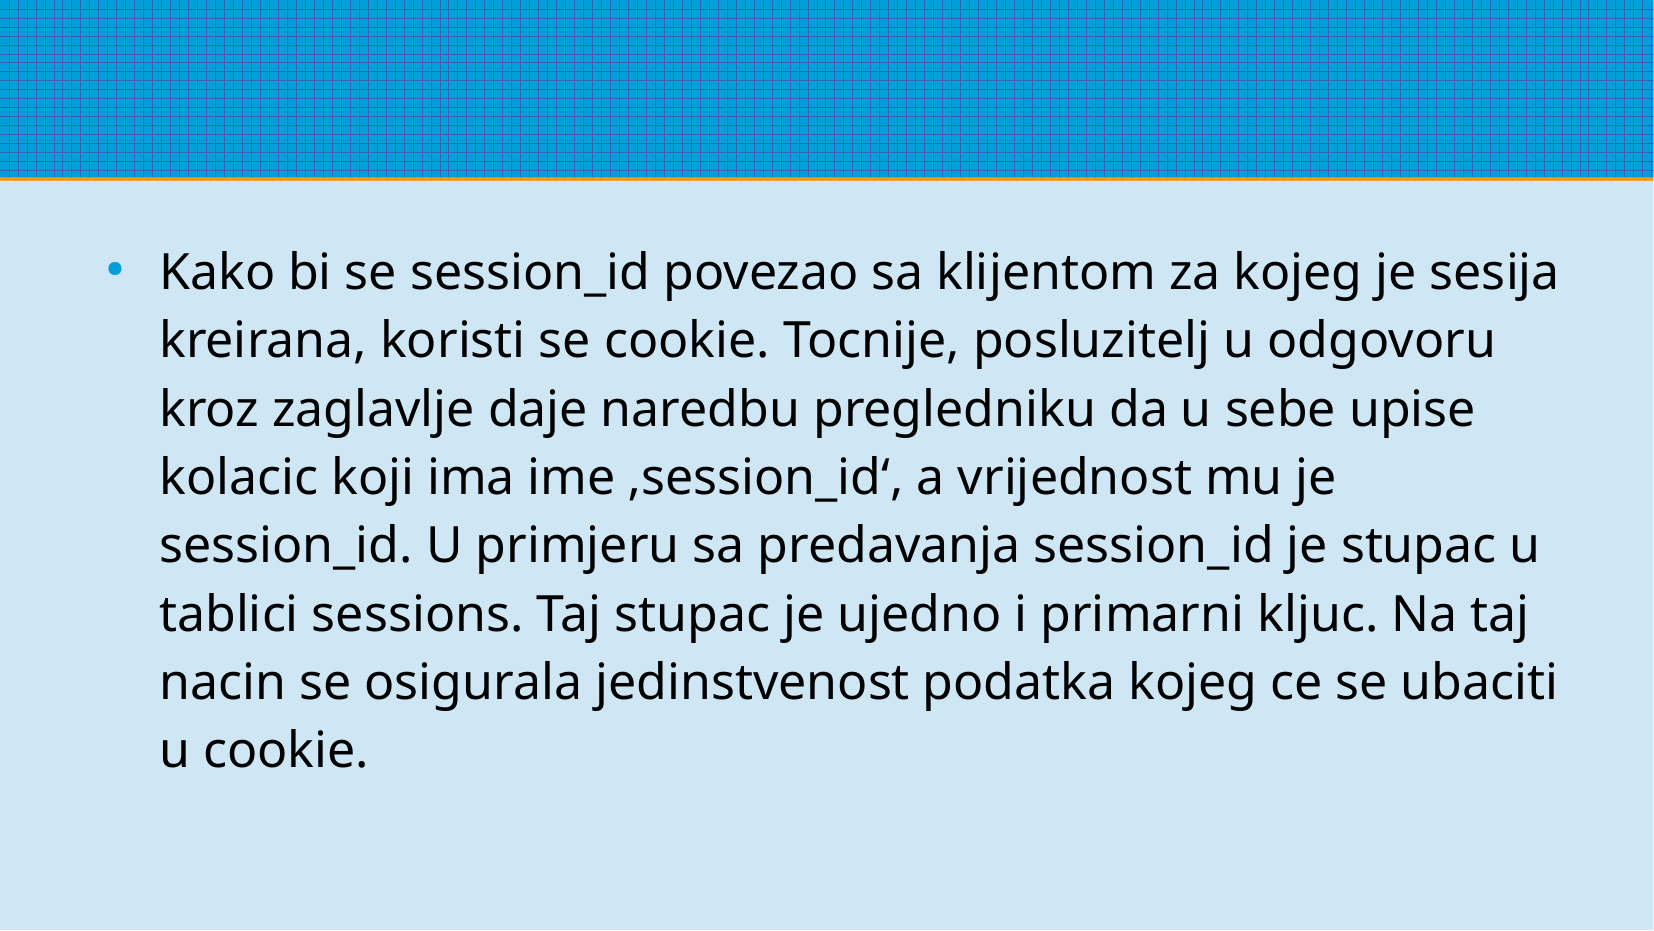

#
Kako bi se session_id povezao sa klijentom za kojeg je sesija kreirana, koristi se cookie. Tocnije, posluzitelj u odgovoru kroz zaglavlje daje naredbu pregledniku da u sebe upise kolacic koji ima ime ‚session_id‘, a vrijednost mu je session_id. U primjeru sa predavanja session_id je stupac u tablici sessions. Taj stupac je ujedno i primarni kljuc. Na taj nacin se osigurala jedinstvenost podatka kojeg ce se ubaciti u cookie.